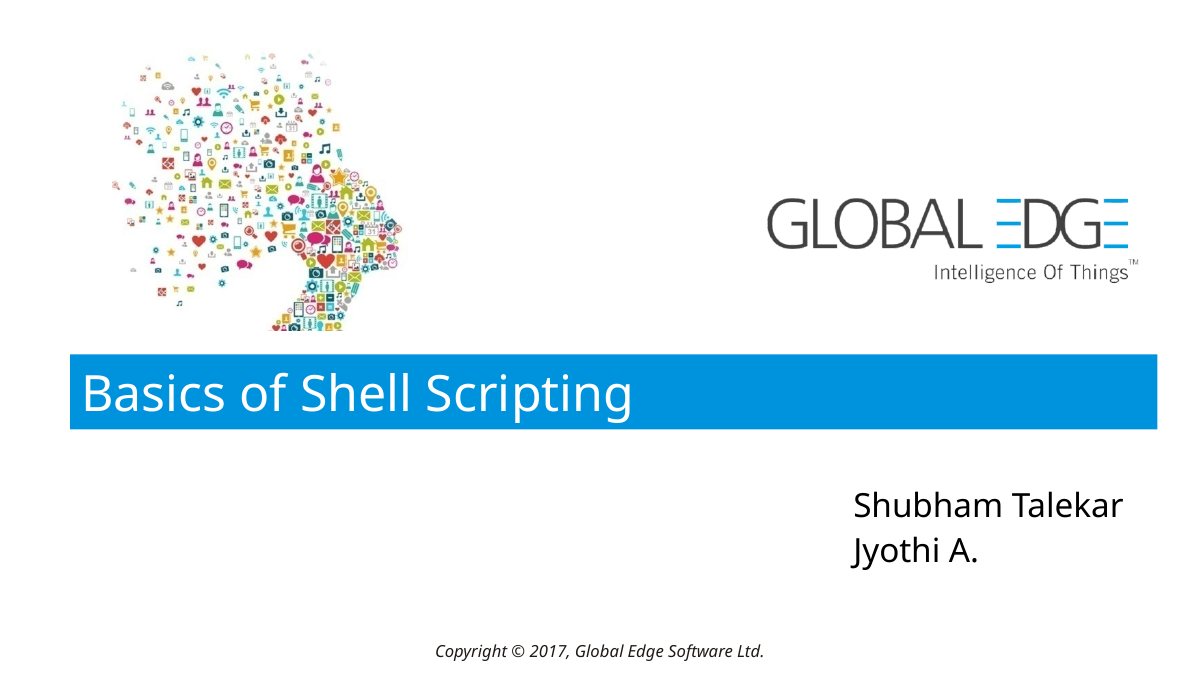

# Basics of Shell Scripting
Shubham Talekar
Jyothi A.